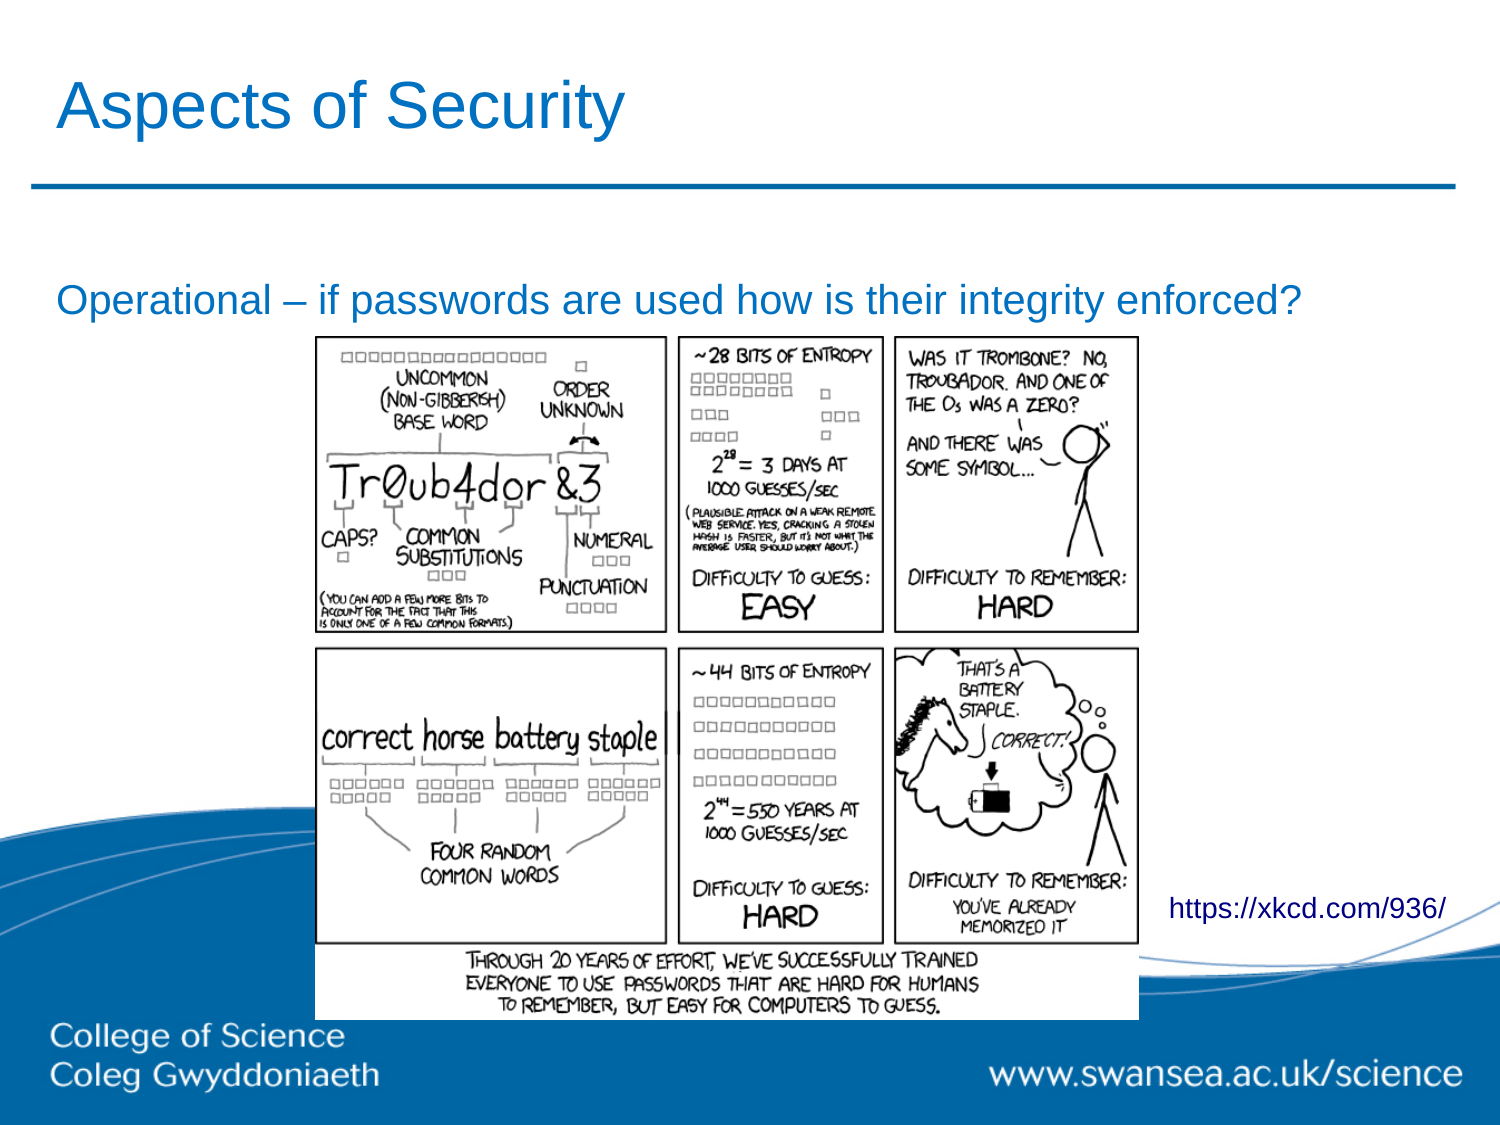

Aspects of Security
Operational – if passwords are used how is their integrity enforced?
https://xkcd.com/936/